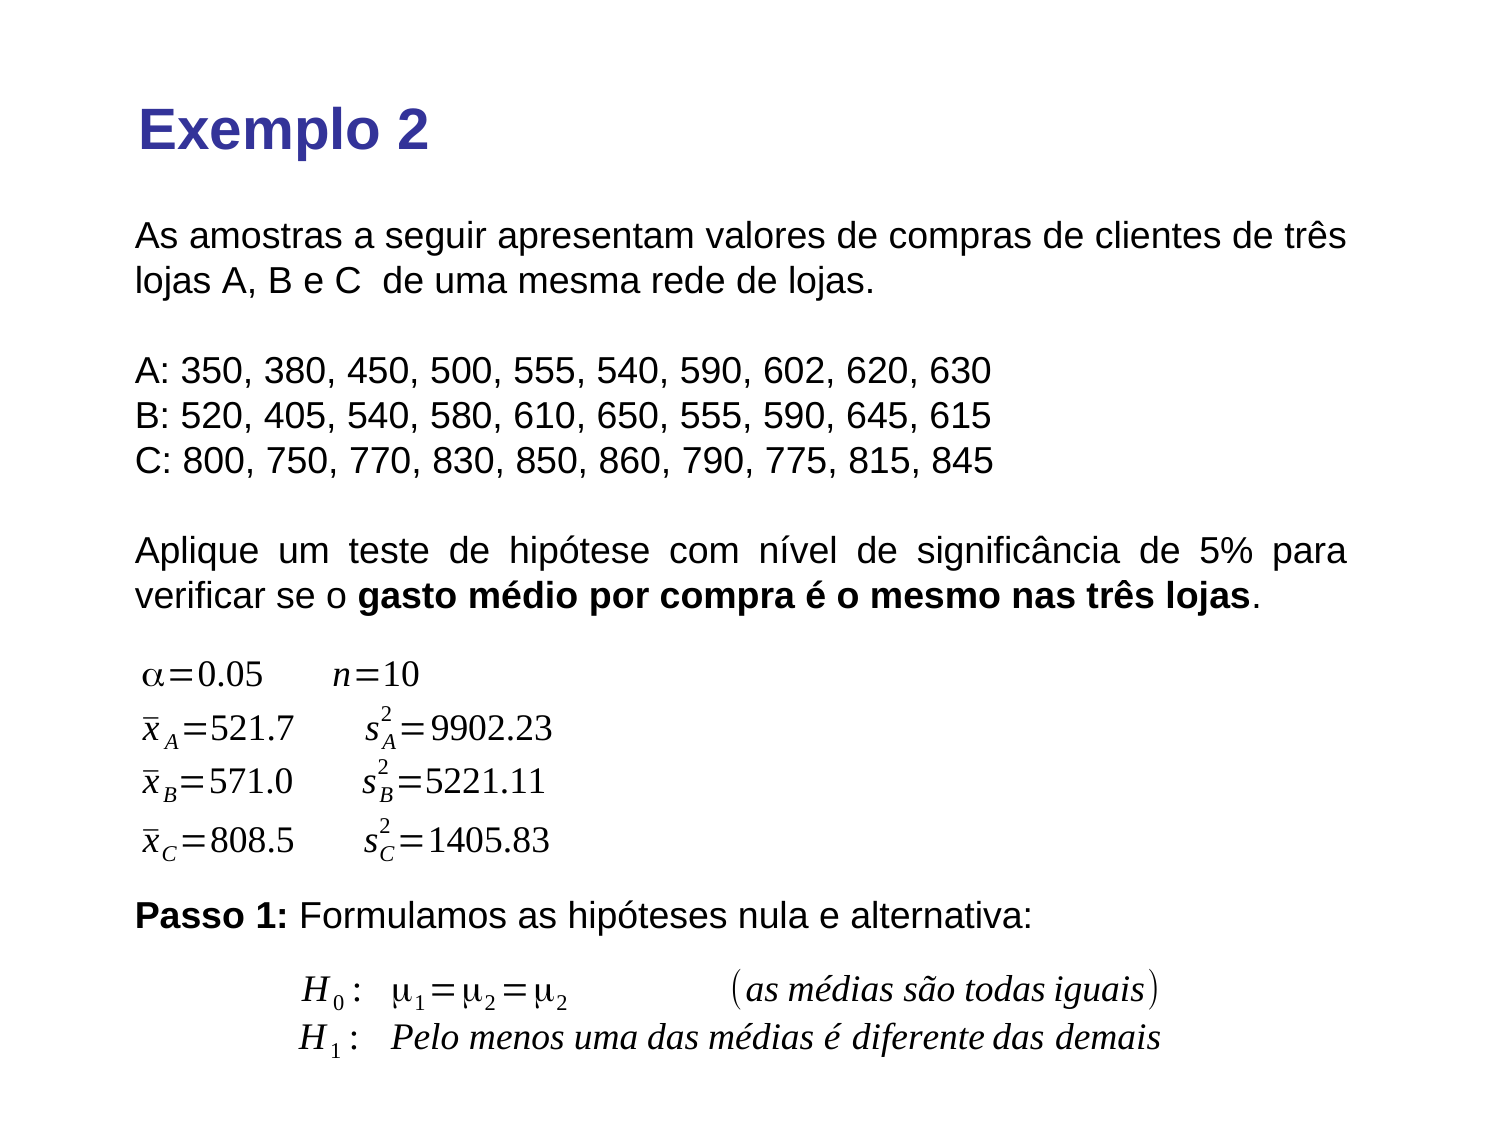

Exemplo 2
As amostras a seguir apresentam valores de compras de clientes de três lojas A, B e C de uma mesma rede de lojas.
A: 350, 380, 450, 500, 555, 540, 590, 602, 620, 630
B: 520, 405, 540, 580, 610, 650, 555, 590, 645, 615
C: 800, 750, 770, 830, 850, 860, 790, 775, 815, 845
Aplique um teste de hipótese com nível de significância de 5% para verificar se o gasto médio por compra é o mesmo nas três lojas.
Passo 1: Formulamos as hipóteses nula e alternativa: